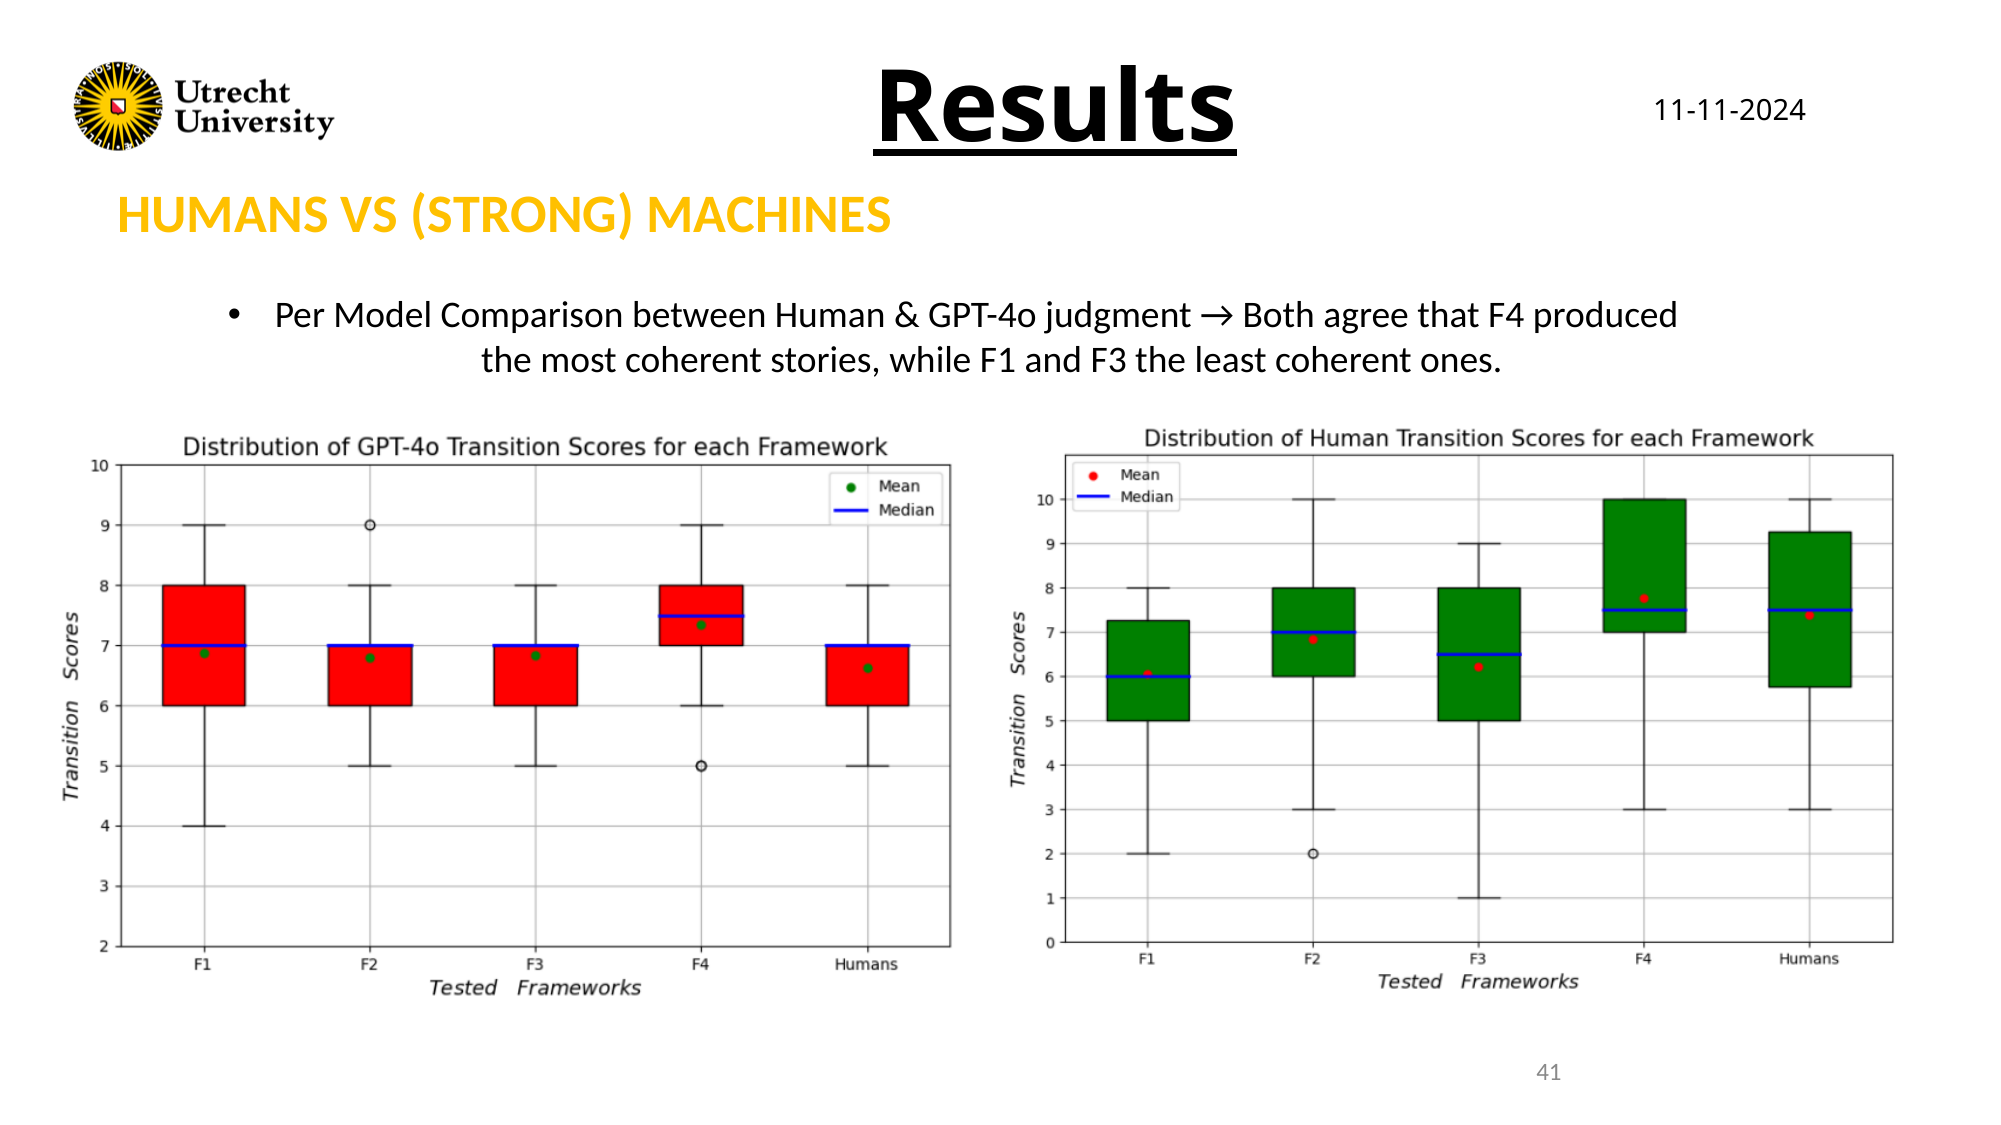

Results
11-11-2024
HUMANS VS (STRONG) MACHINES
Per Model Comparison between Human & GPT-4o judgment → Both agree that F4 produced the most coherent stories, while F1 and F3 the least coherent ones.